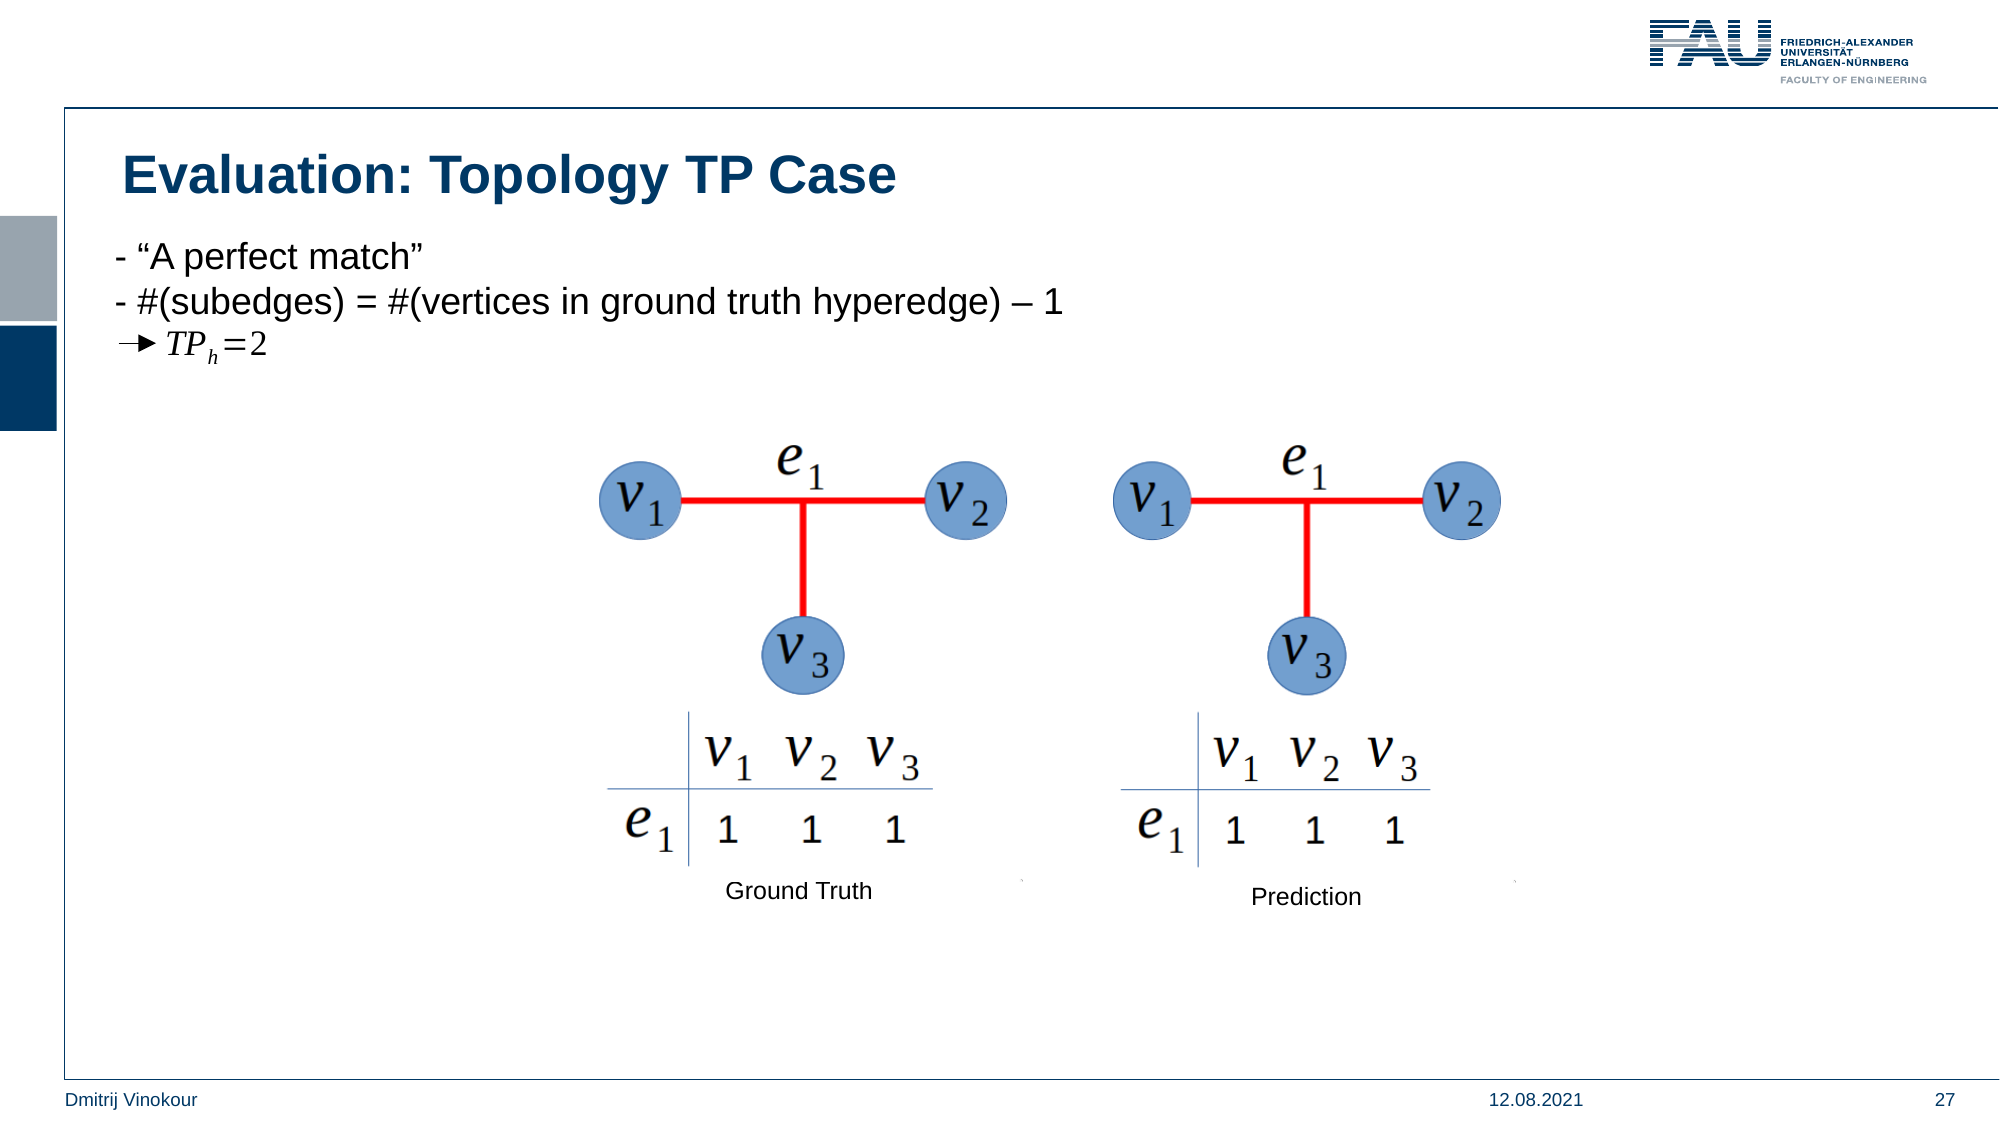

Evaluation: Topology TP Case
- “A perfect match”
- #(subedges) = #(vertices in ground truth hyperedge) – 1
Ground Truth
Prediction
12.08.2021
Dmitrij Vinokour